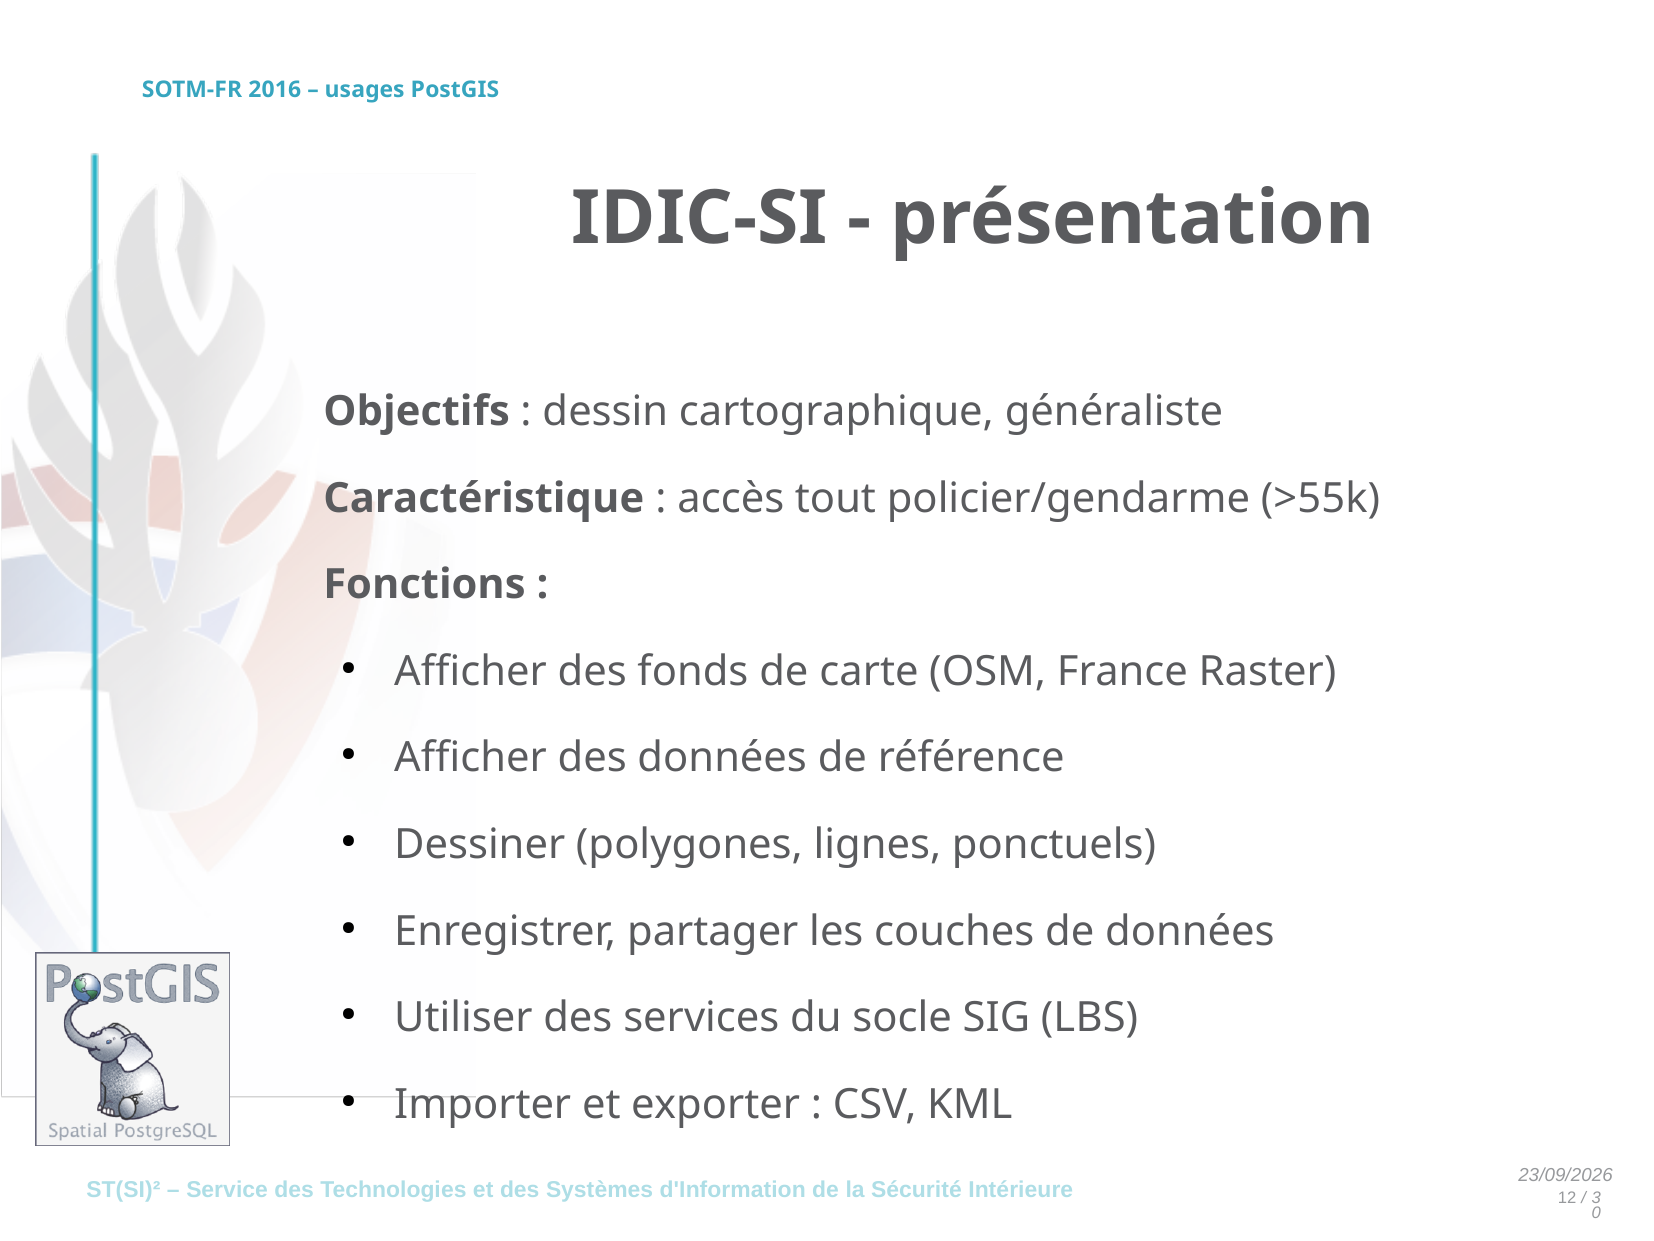

# SOTM-FR 2016 – usages PostGIS
IDIC-SI - présentation
Objectifs : dessin cartographique, généraliste
Caractéristique : accès tout policier/gendarme (>55k)
Fonctions :
Afficher des fonds de carte (OSM, France Raster)
Afficher des données de référence
Dessiner (polygones, lignes, ponctuels)
Enregistrer, partager les couches de données
Utiliser des services du socle SIG (LBS)
Importer et exporter : CSV, KML